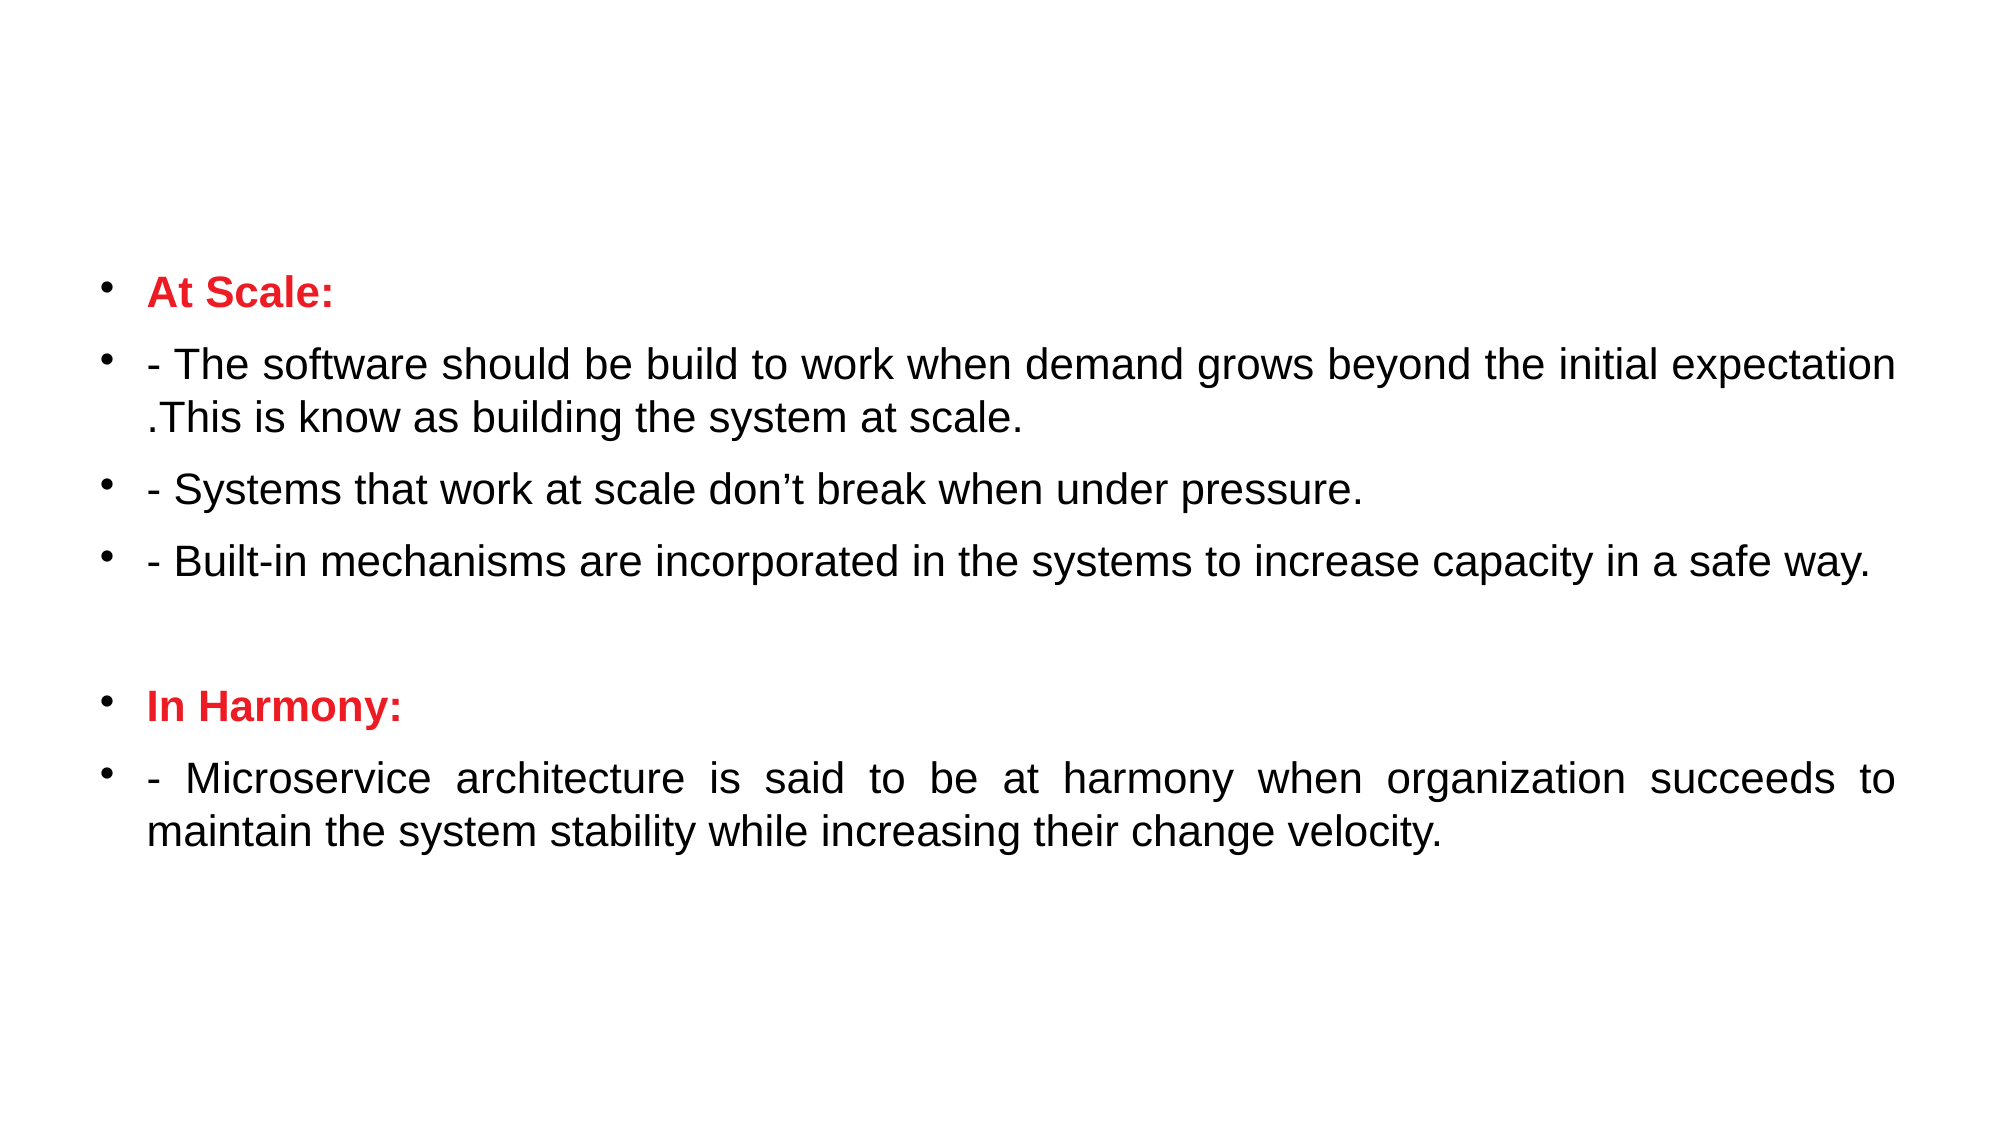

#
At Scale:
- The software should be build to work when demand grows beyond the initial expectation .This is know as building the system at scale.
- Systems that work at scale don’t break when under pressure.
- Built-in mechanisms are incorporated in the systems to increase capacity in a safe way.
In Harmony:
- Microservice architecture is said to be at harmony when organization succeeds to maintain the system stability while increasing their change velocity.